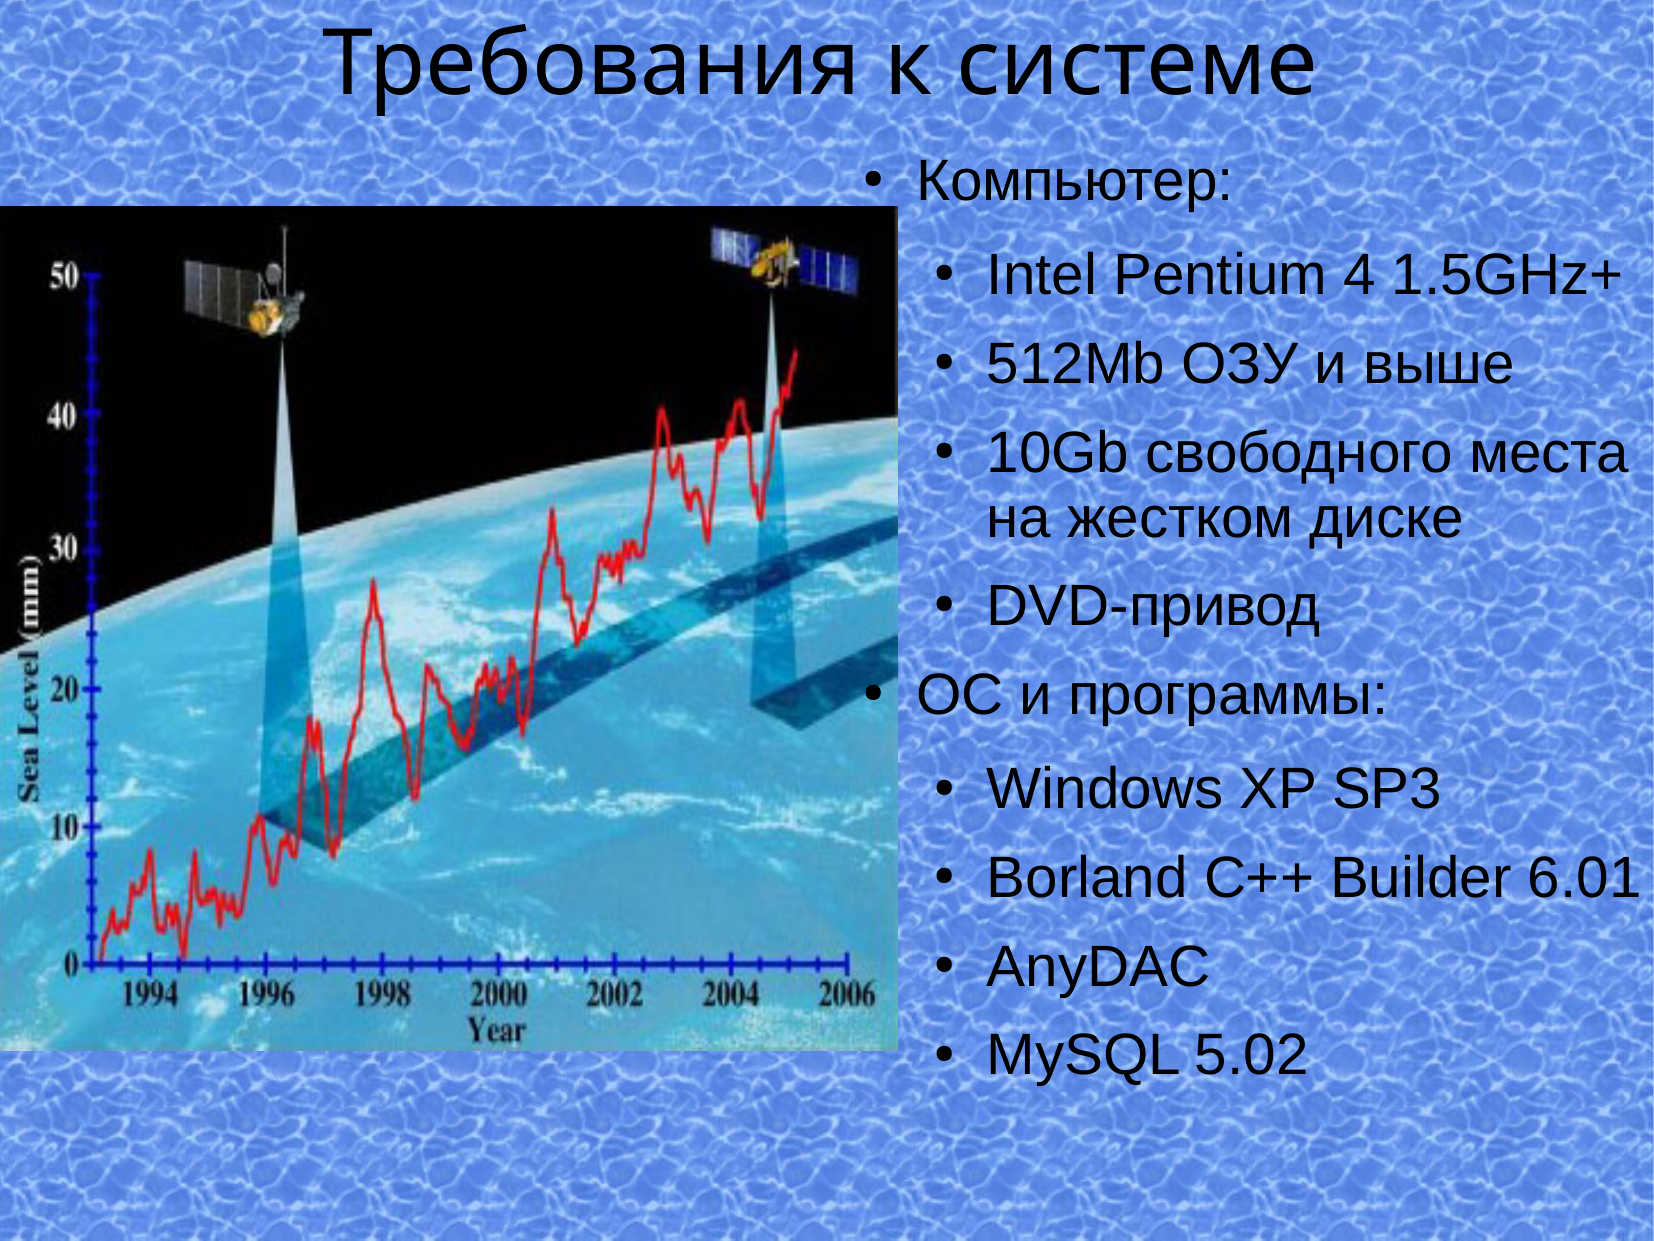

# Требования к системе
Компьютер:
Intel Pentium 4 1.5GHz+
512Mb ОЗУ и выше
10Gb свободного места на жестком диске
DVD-привод
ОС и программы:
Windows XP SP3
Borland C++ Builder 6.01
AnyDAC
MySQL 5.02